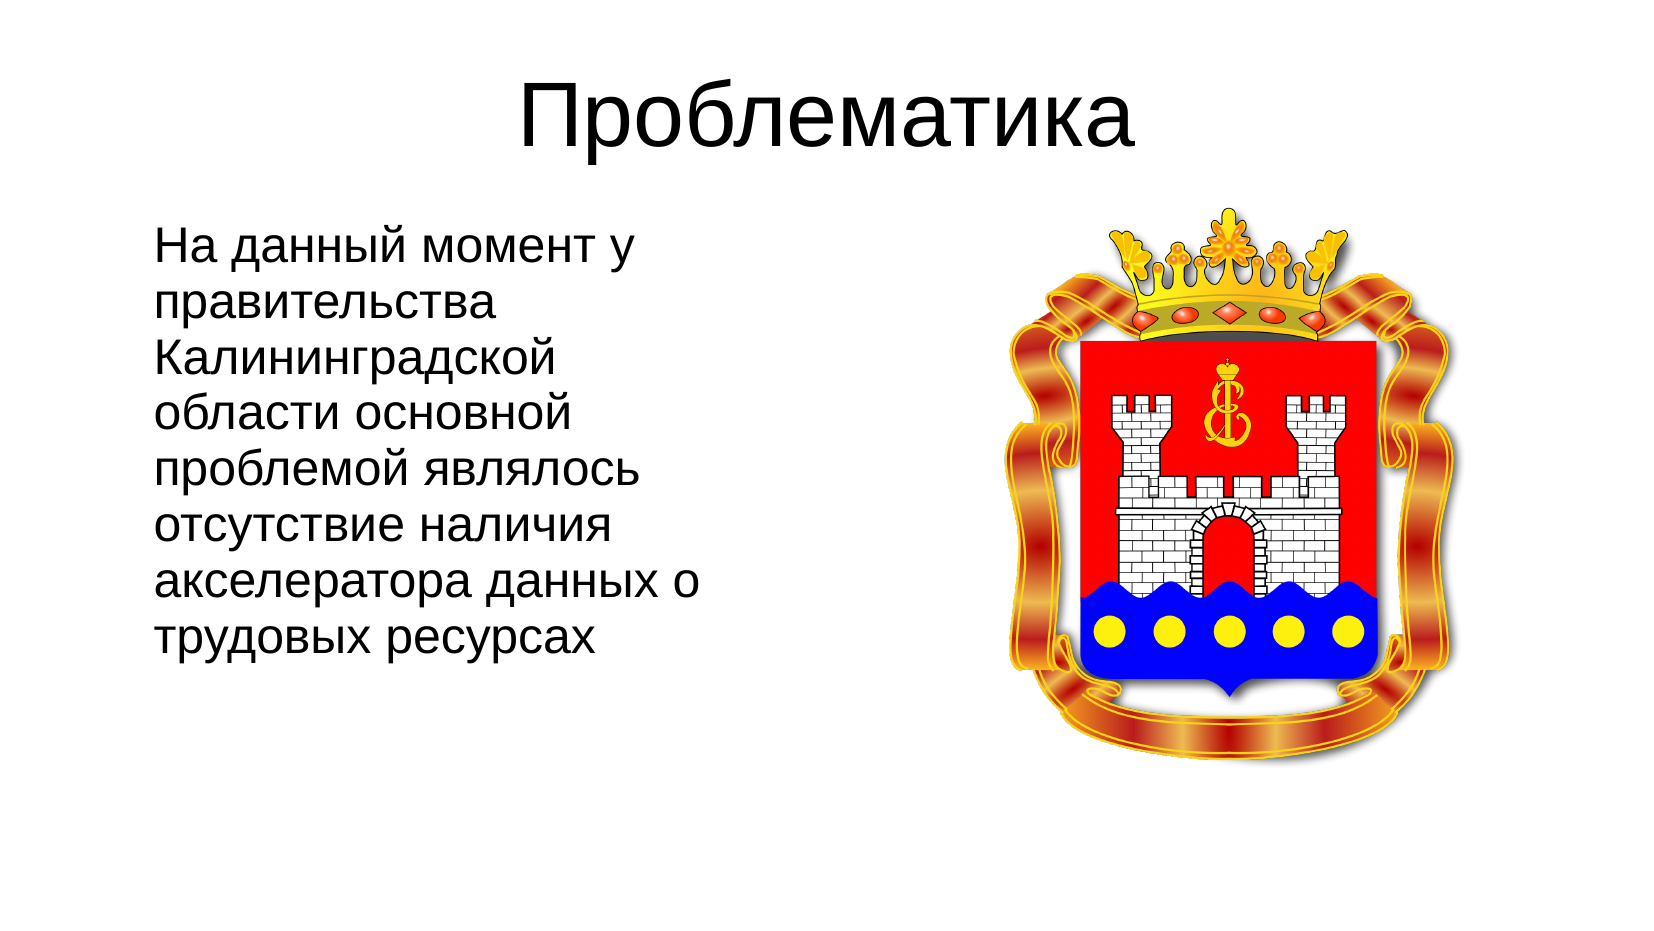

# Проблематика
На данный момент у правительства Калининградской области основной проблемой являлось отсутствие наличия акселератора данных о трудовых ресурсах